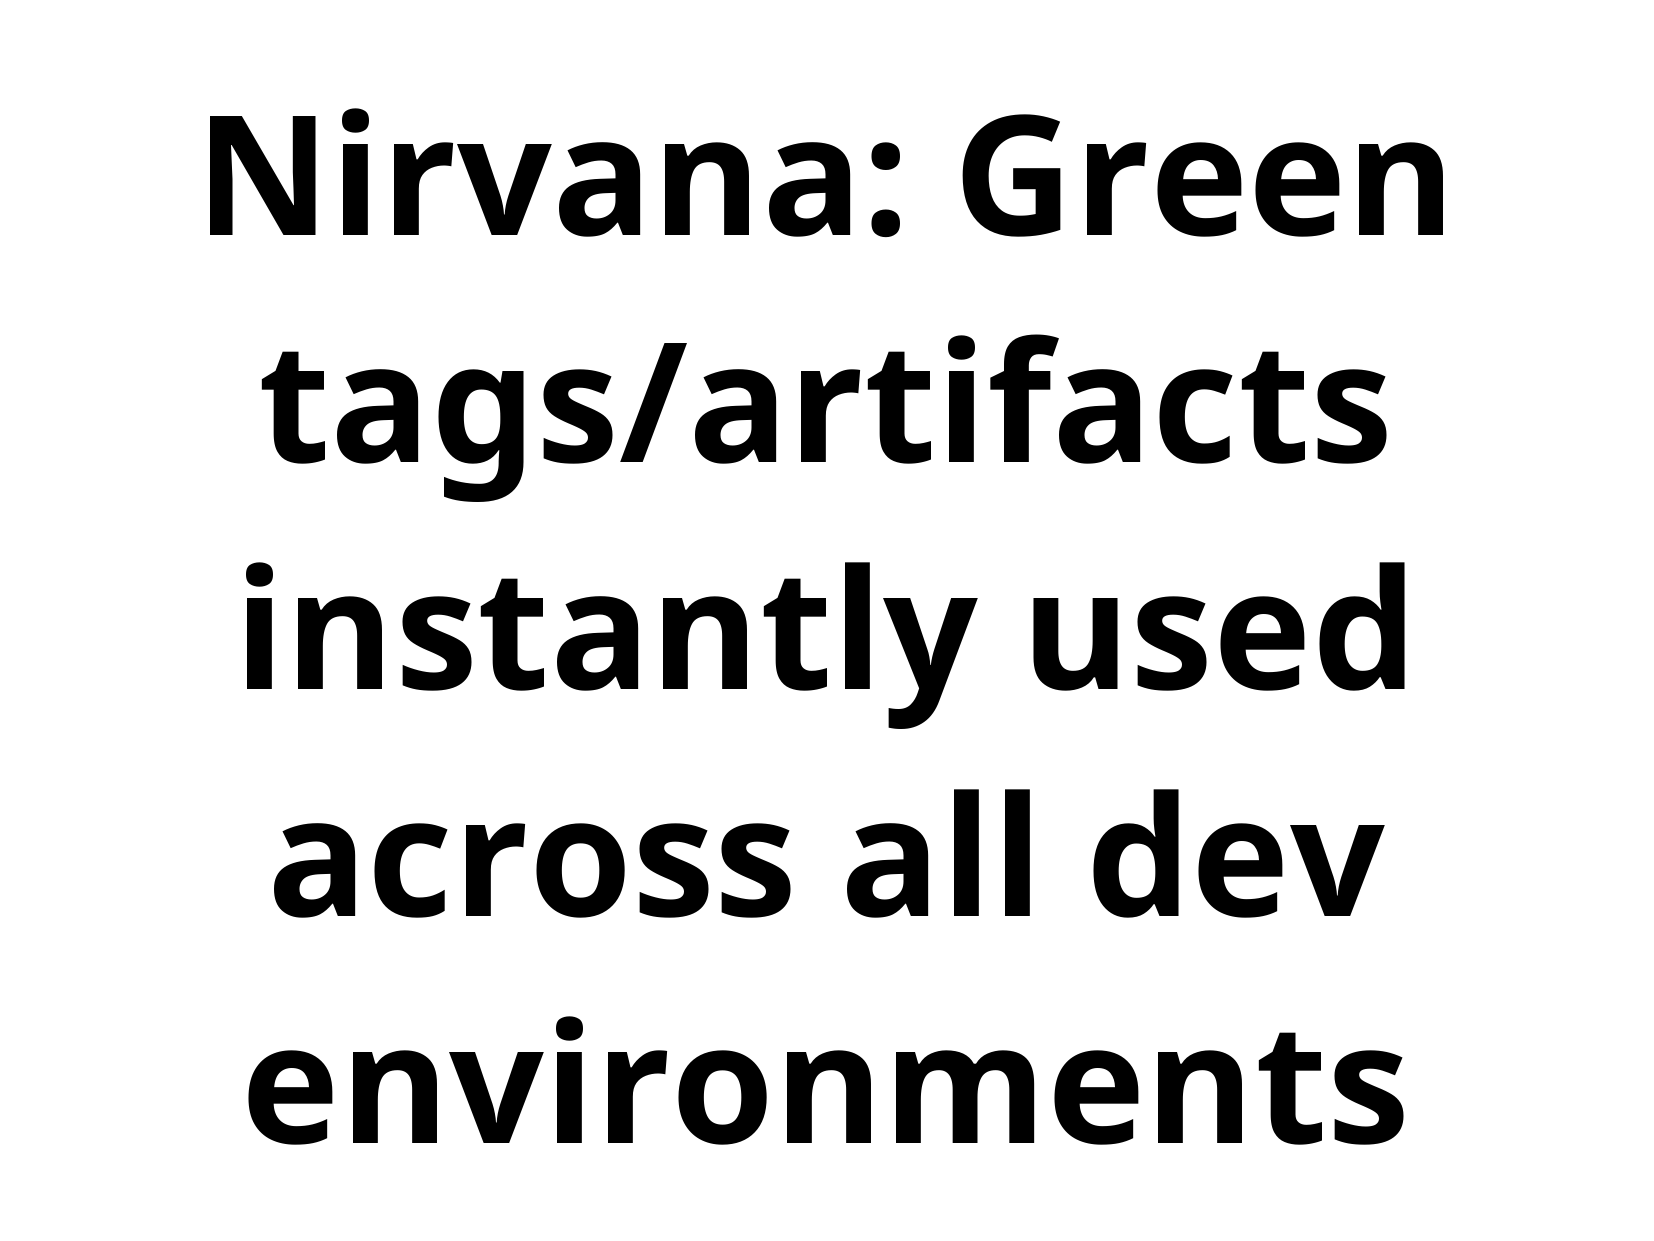

# Nirvana: Green tags/artifacts instantly used across all dev environments